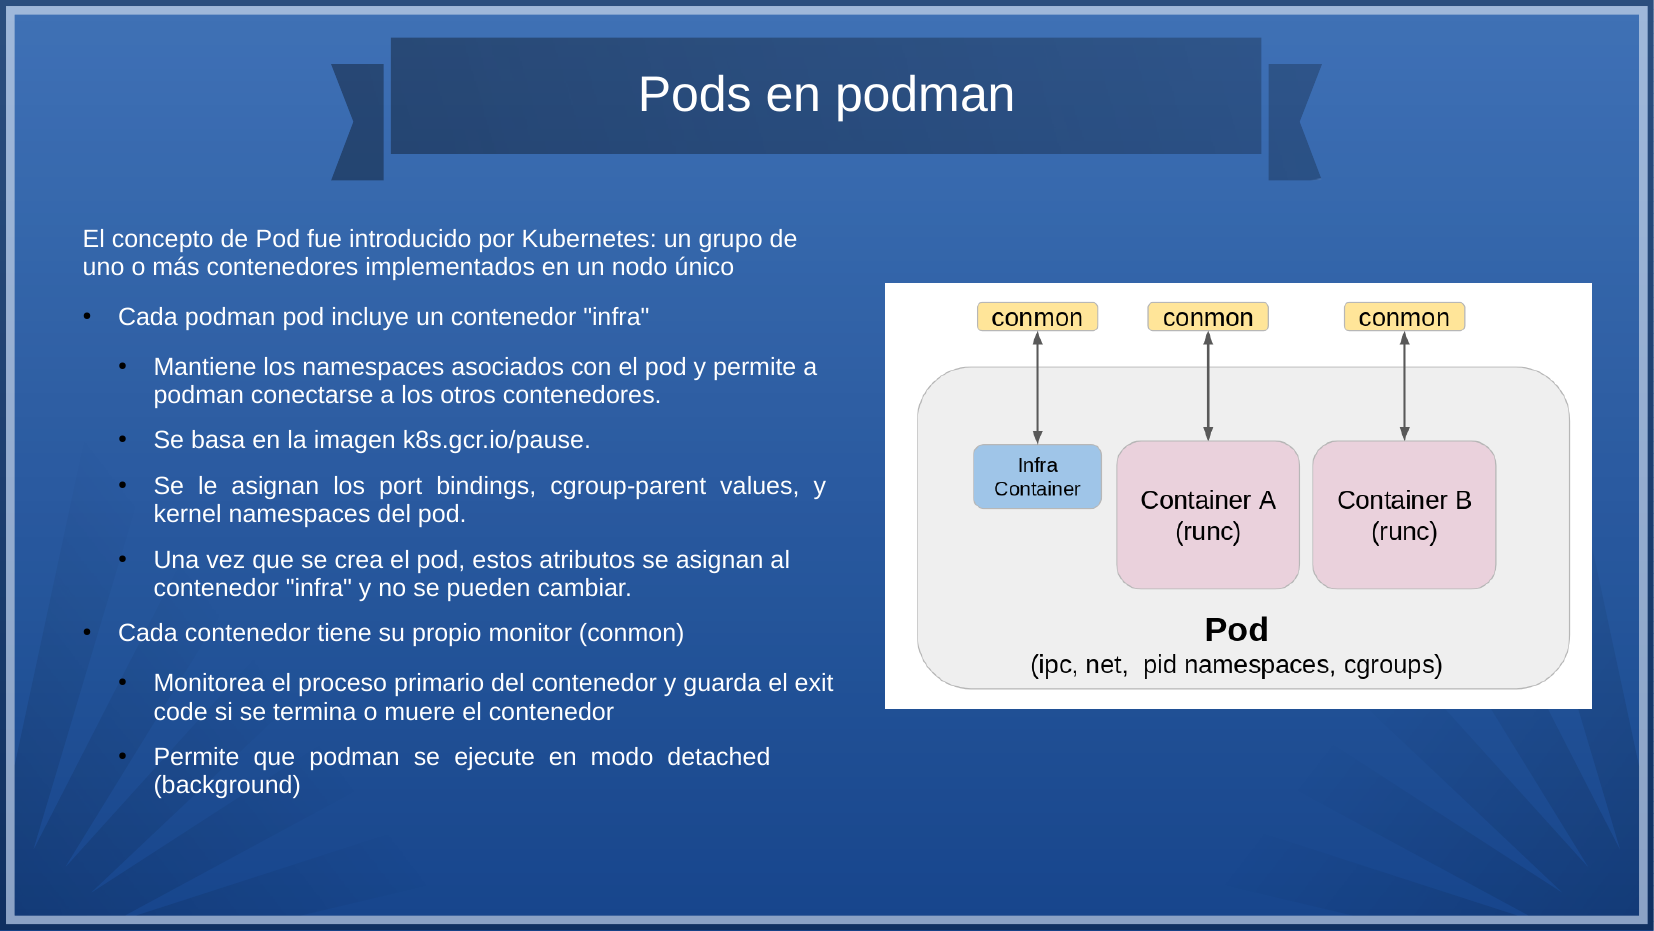

# Pods en podman
El concepto de Pod fue introducido por Kubernetes: un grupo de uno o más contenedores implementados en un nodo único
Cada podman pod incluye un contenedor "infra"
Mantiene los namespaces asociados con el pod y permite a podman conectarse a los otros contenedores.
Se basa en la imagen k8s.gcr.io/pause.
Se le asignan los port bindings, cgroup-parent values, y kernel namespaces del pod.
Una vez que se crea el pod, estos atributos se asignan al contenedor "infra" y no se pueden cambiar.
Cada contenedor tiene su propio monitor (conmon)
Monitorea el proceso primario del contenedor y guarda el exit code si se termina o muere el contenedor
Permite que podman se ejecute en modo detached (background)